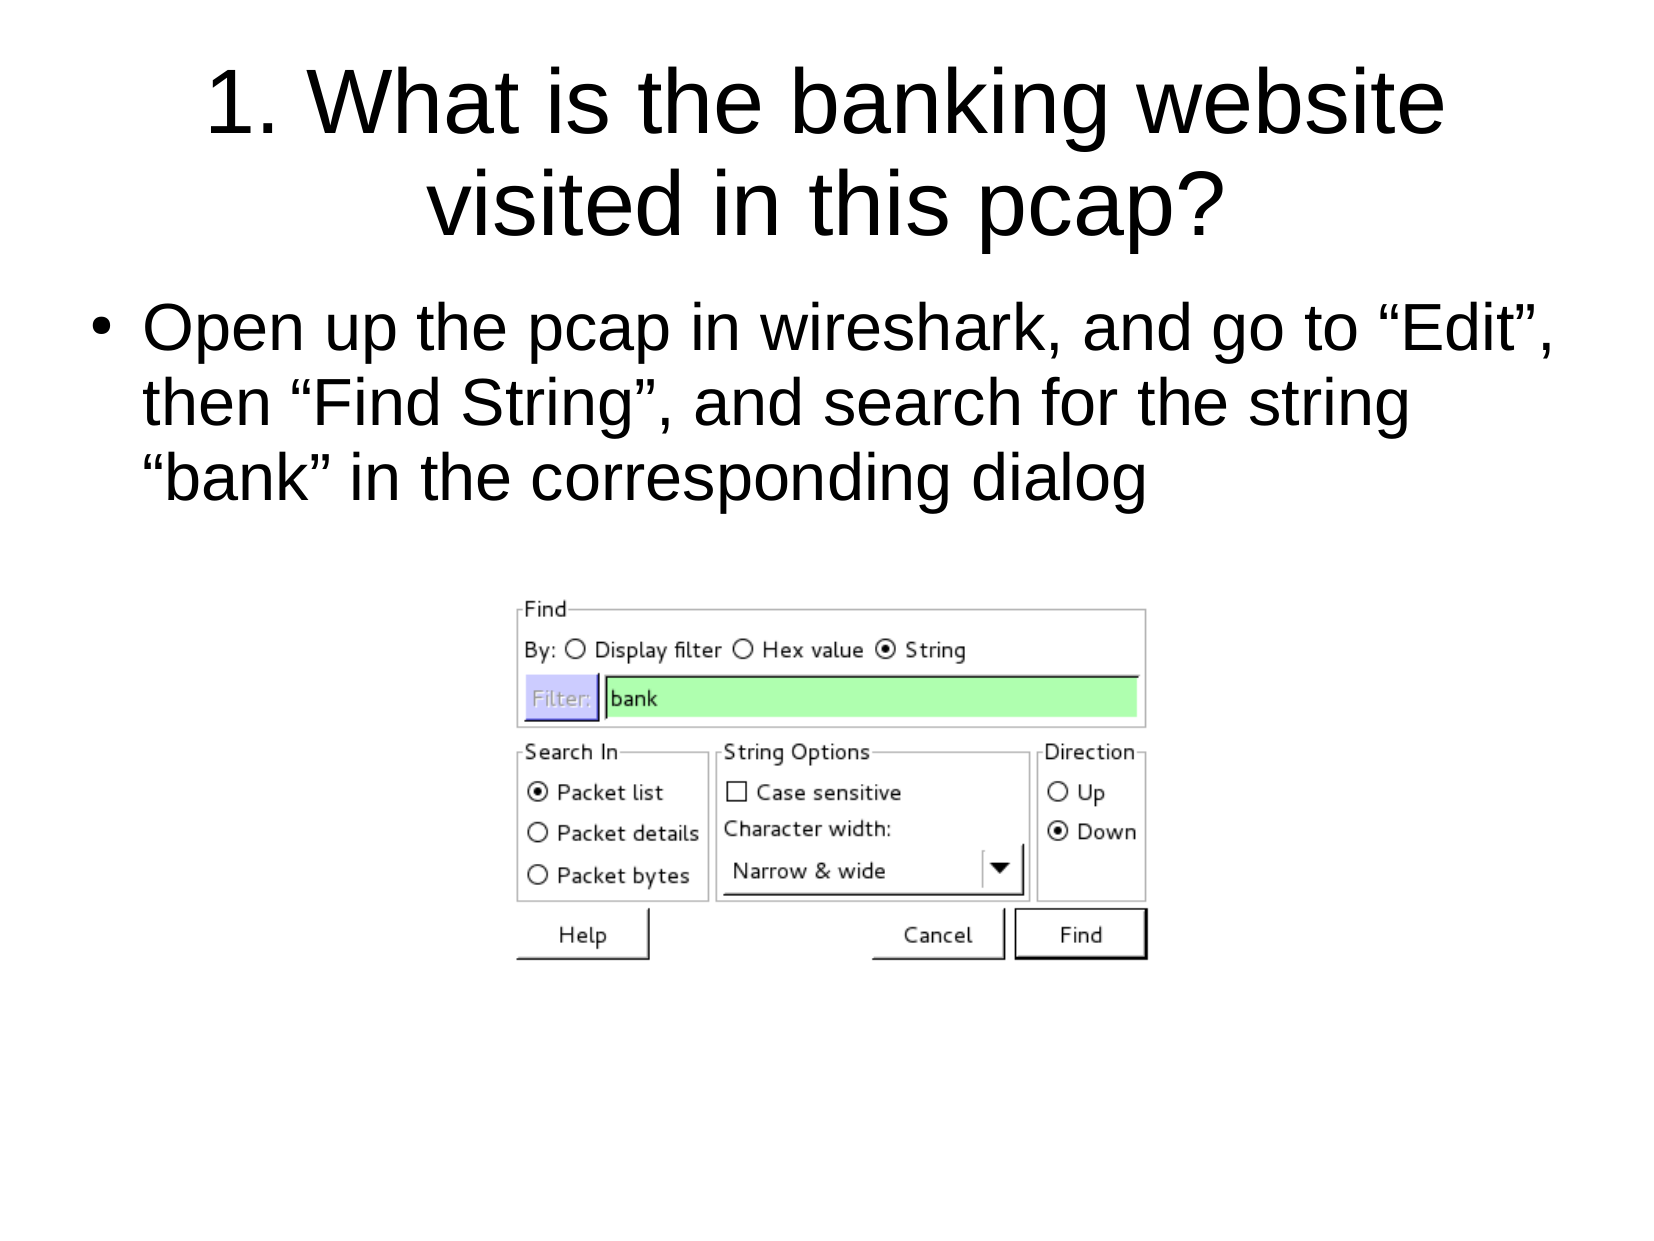

# 1. What is the banking website visited in this pcap?
Open up the pcap in wireshark, and go to “Edit”, then “Find String”, and search for the string “bank” in the corresponding dialog